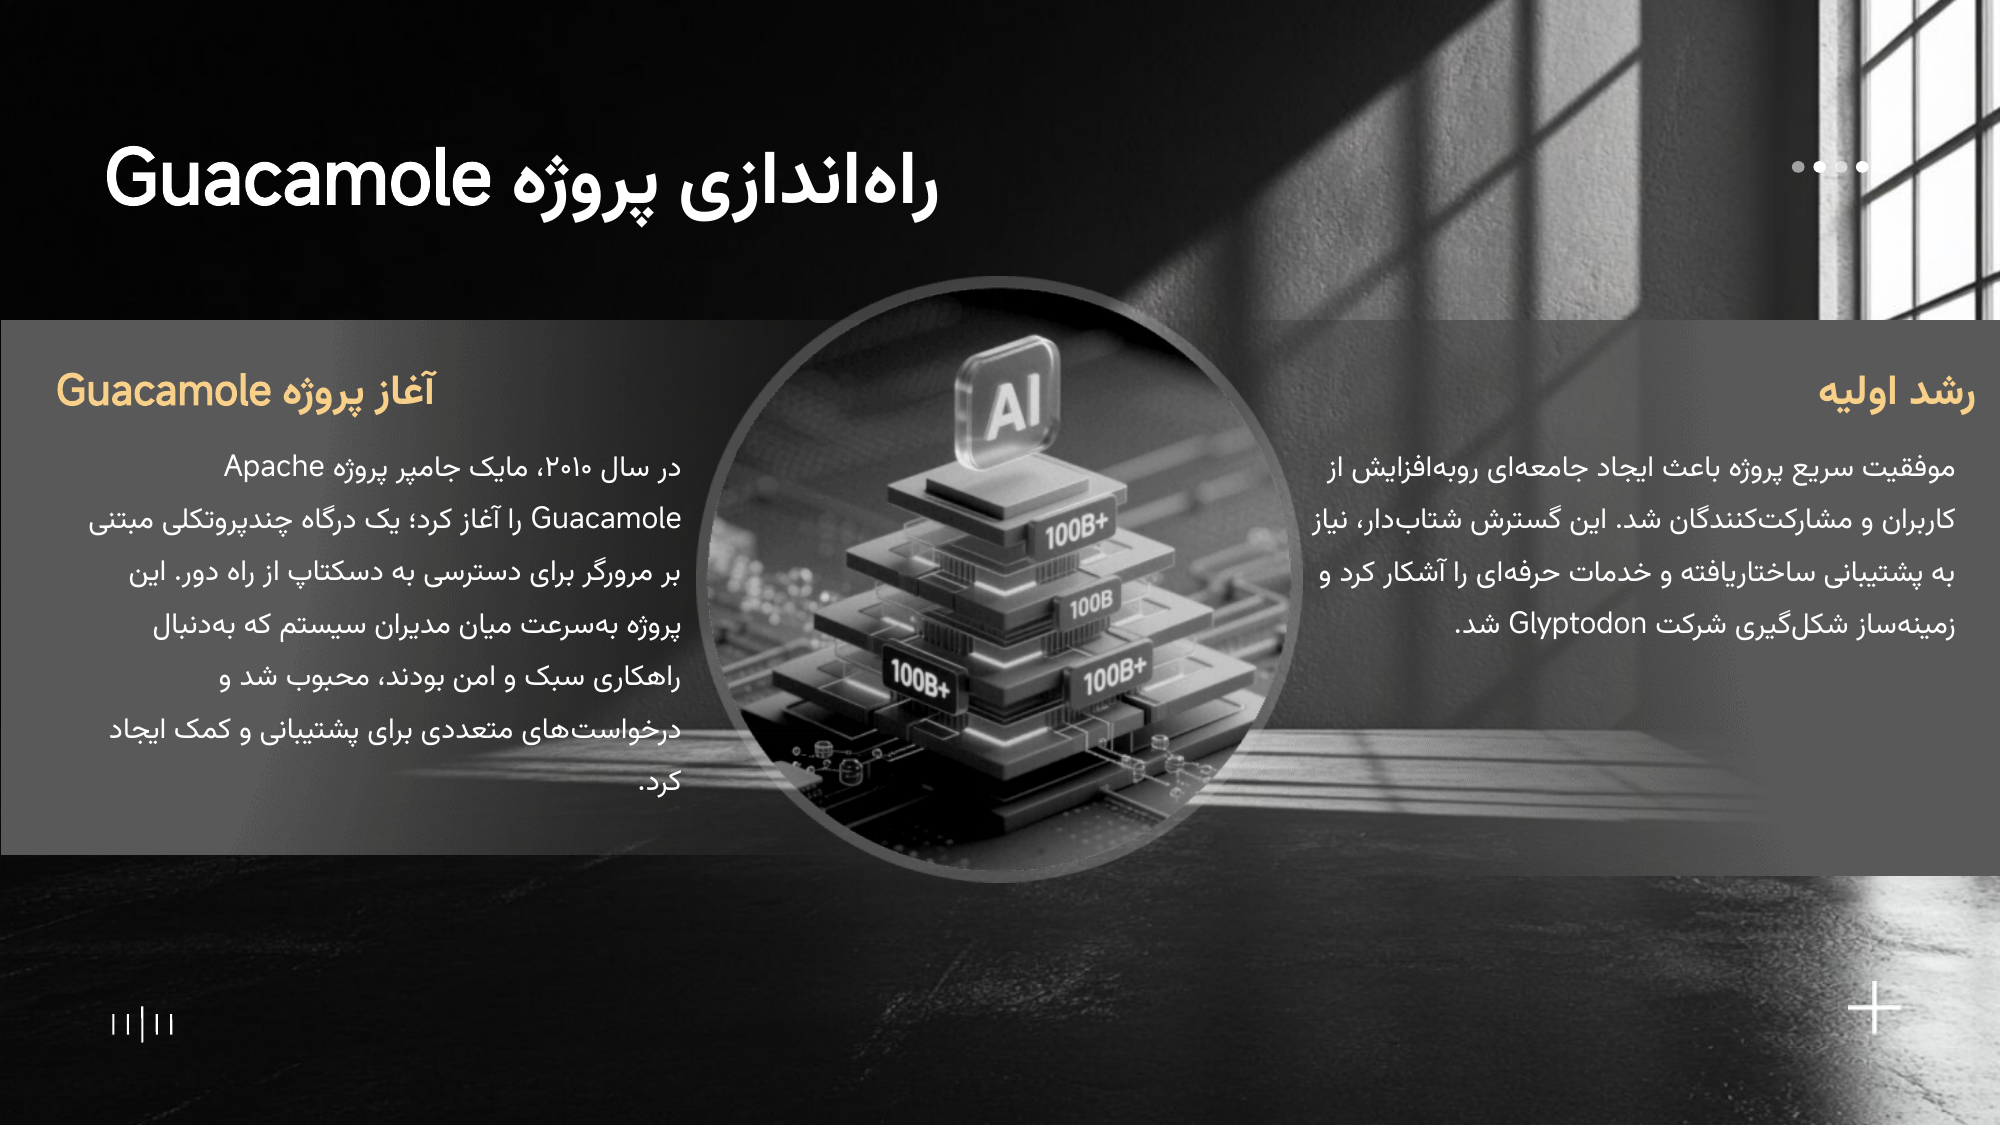

راه‌اندازی پروژه Guacamole
آغاز پروژه Guacamole
رشد اولیه
در سال ۲۰۱۰، مایک جامپر پروژه Apache Guacamole را آغاز کرد؛ یک درگاه چندپروتکلی مبتنی بر مرورگر برای دسترسی به دسکتاپ از راه دور. این پروژه به‌سرعت میان مدیران سیستم که به‌دنبال راهکاری سبک و امن بودند، محبوب شد و درخواست‌های متعددی برای پشتیبانی و کمک ایجاد کرد.
موفقیت سریع پروژه باعث ایجاد جامعه‌ای رو‌به‌افزایش از کاربران و مشارکت‌کنندگان شد. این گسترش شتاب‌دار، نیاز به پشتیبانی ساختاریافته و خدمات حرفه‌ای را آشکار کرد و زمینه‌ساز شکل‌گیری شرکت Glyptodon شد.